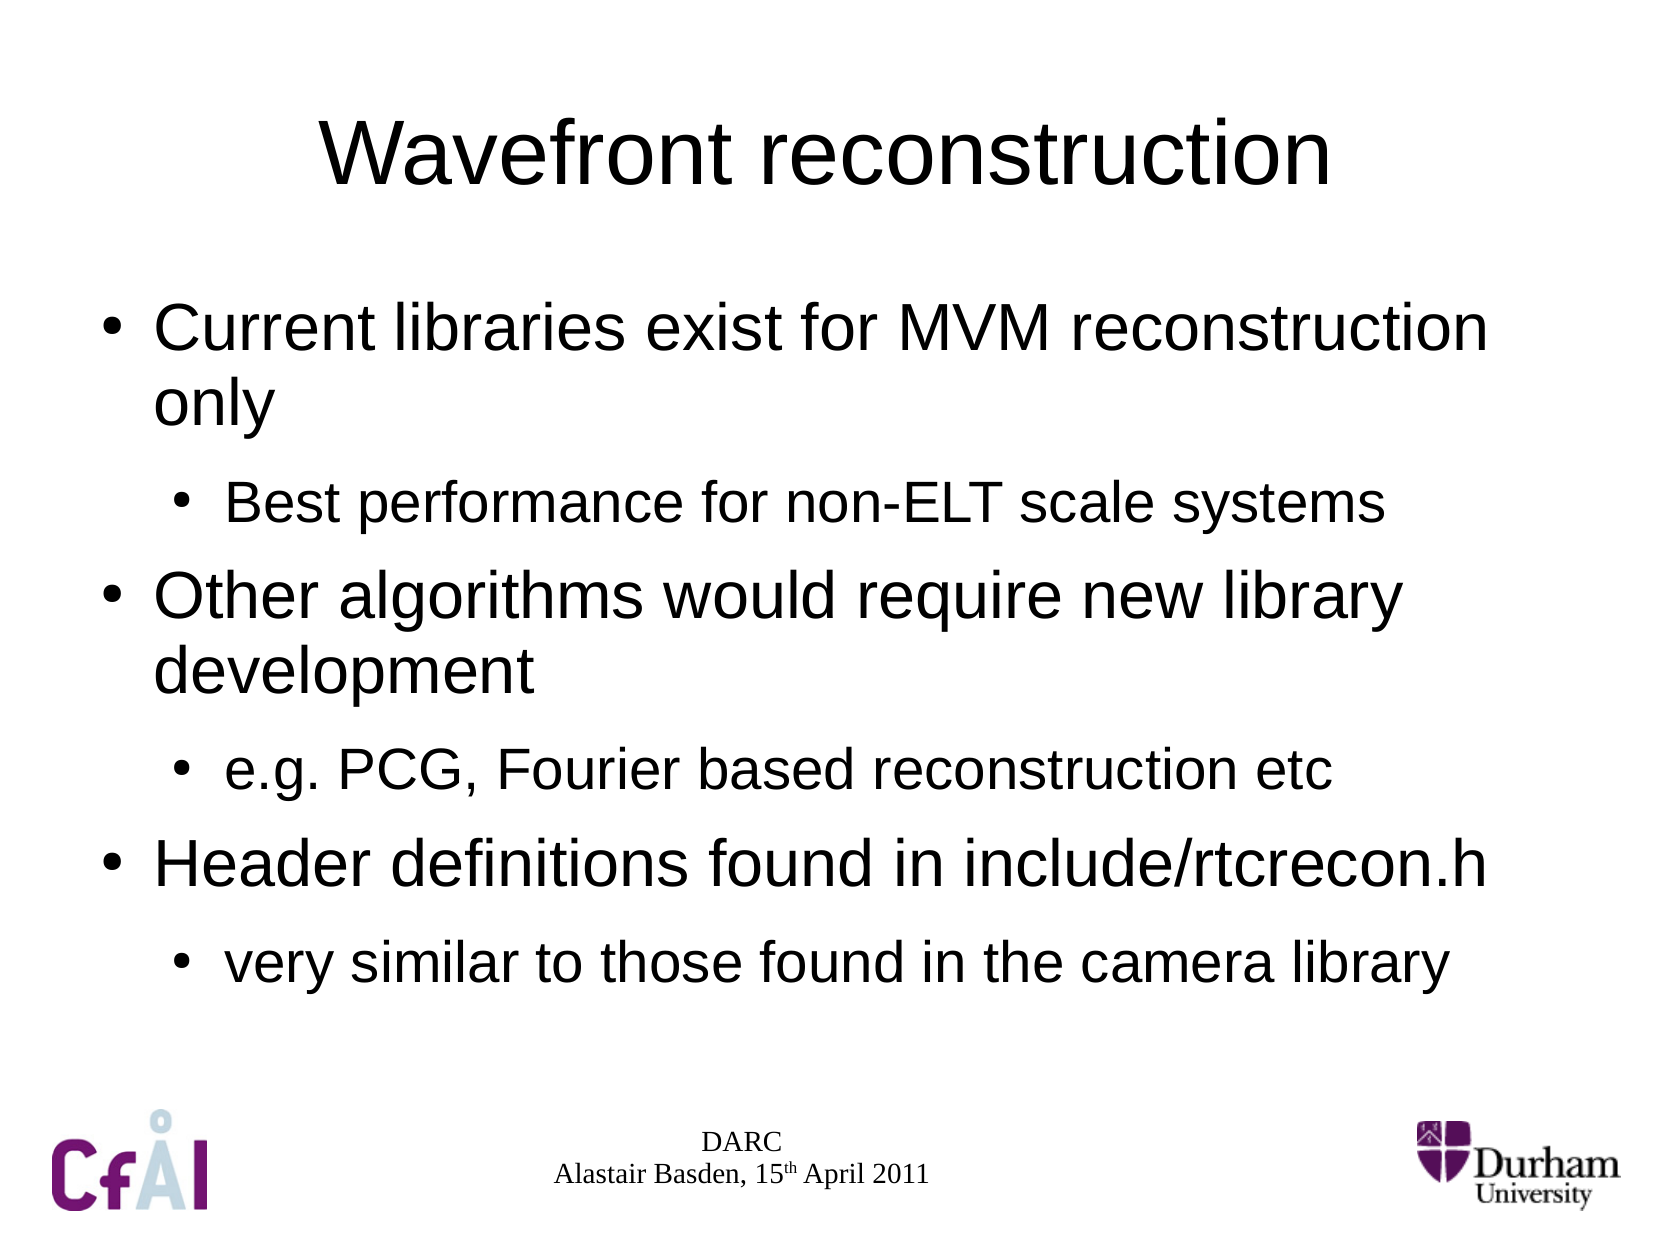

# Wavefront reconstruction
Current libraries exist for MVM reconstruction only
Best performance for non-ELT scale systems
Other algorithms would require new library development
e.g. PCG, Fourier based reconstruction etc
Header definitions found in include/rtcrecon.h
very similar to those found in the camera library